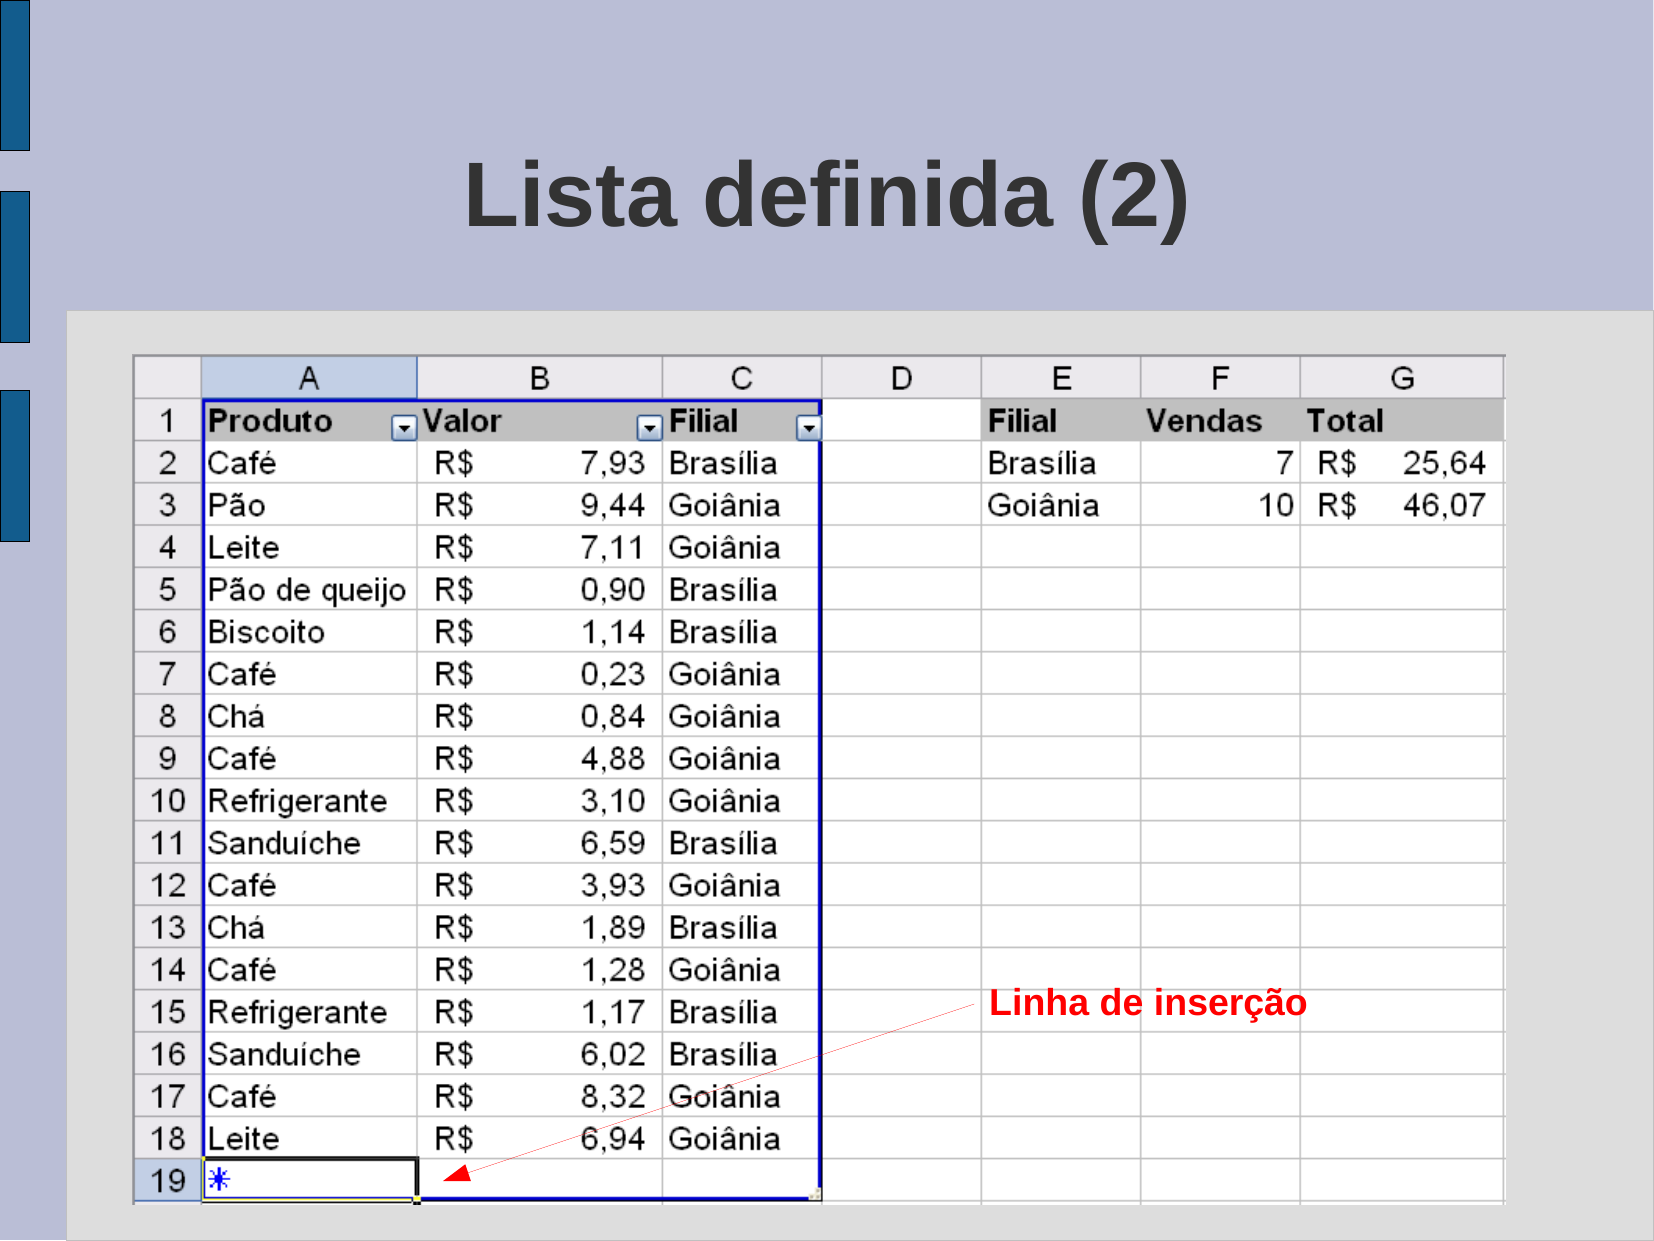

# Lista definida (2)
Linha de inserção